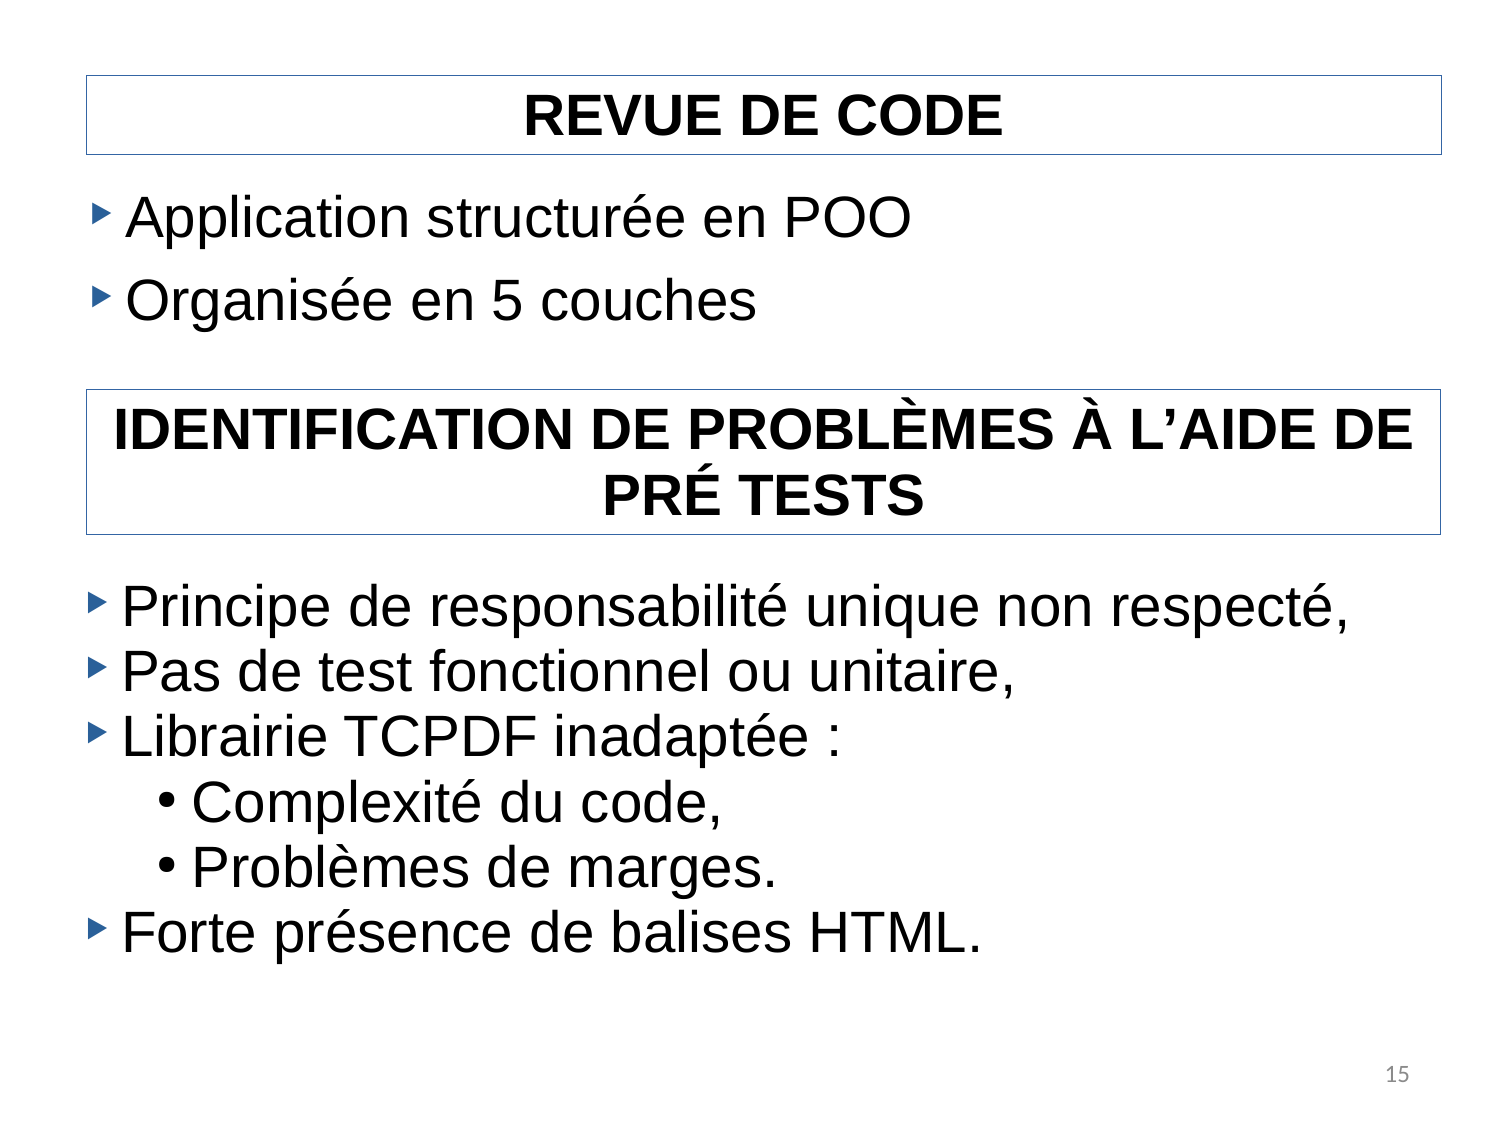

REVUE DE CODE
Application structurée en POO
Organisée en 5 couches
IDENTIFICATION DE PROBLÈMES À L’AIDE DE PRÉ TESTS
Principe de responsabilité unique non respecté,
Pas de test fonctionnel ou unitaire,
Librairie TCPDF inadaptée :
Complexité du code,
Problèmes de marges.
Forte présence de balises HTML.
Soutenance Concepteur Développeur d'Application - David Saoud - 26/11/2020
15